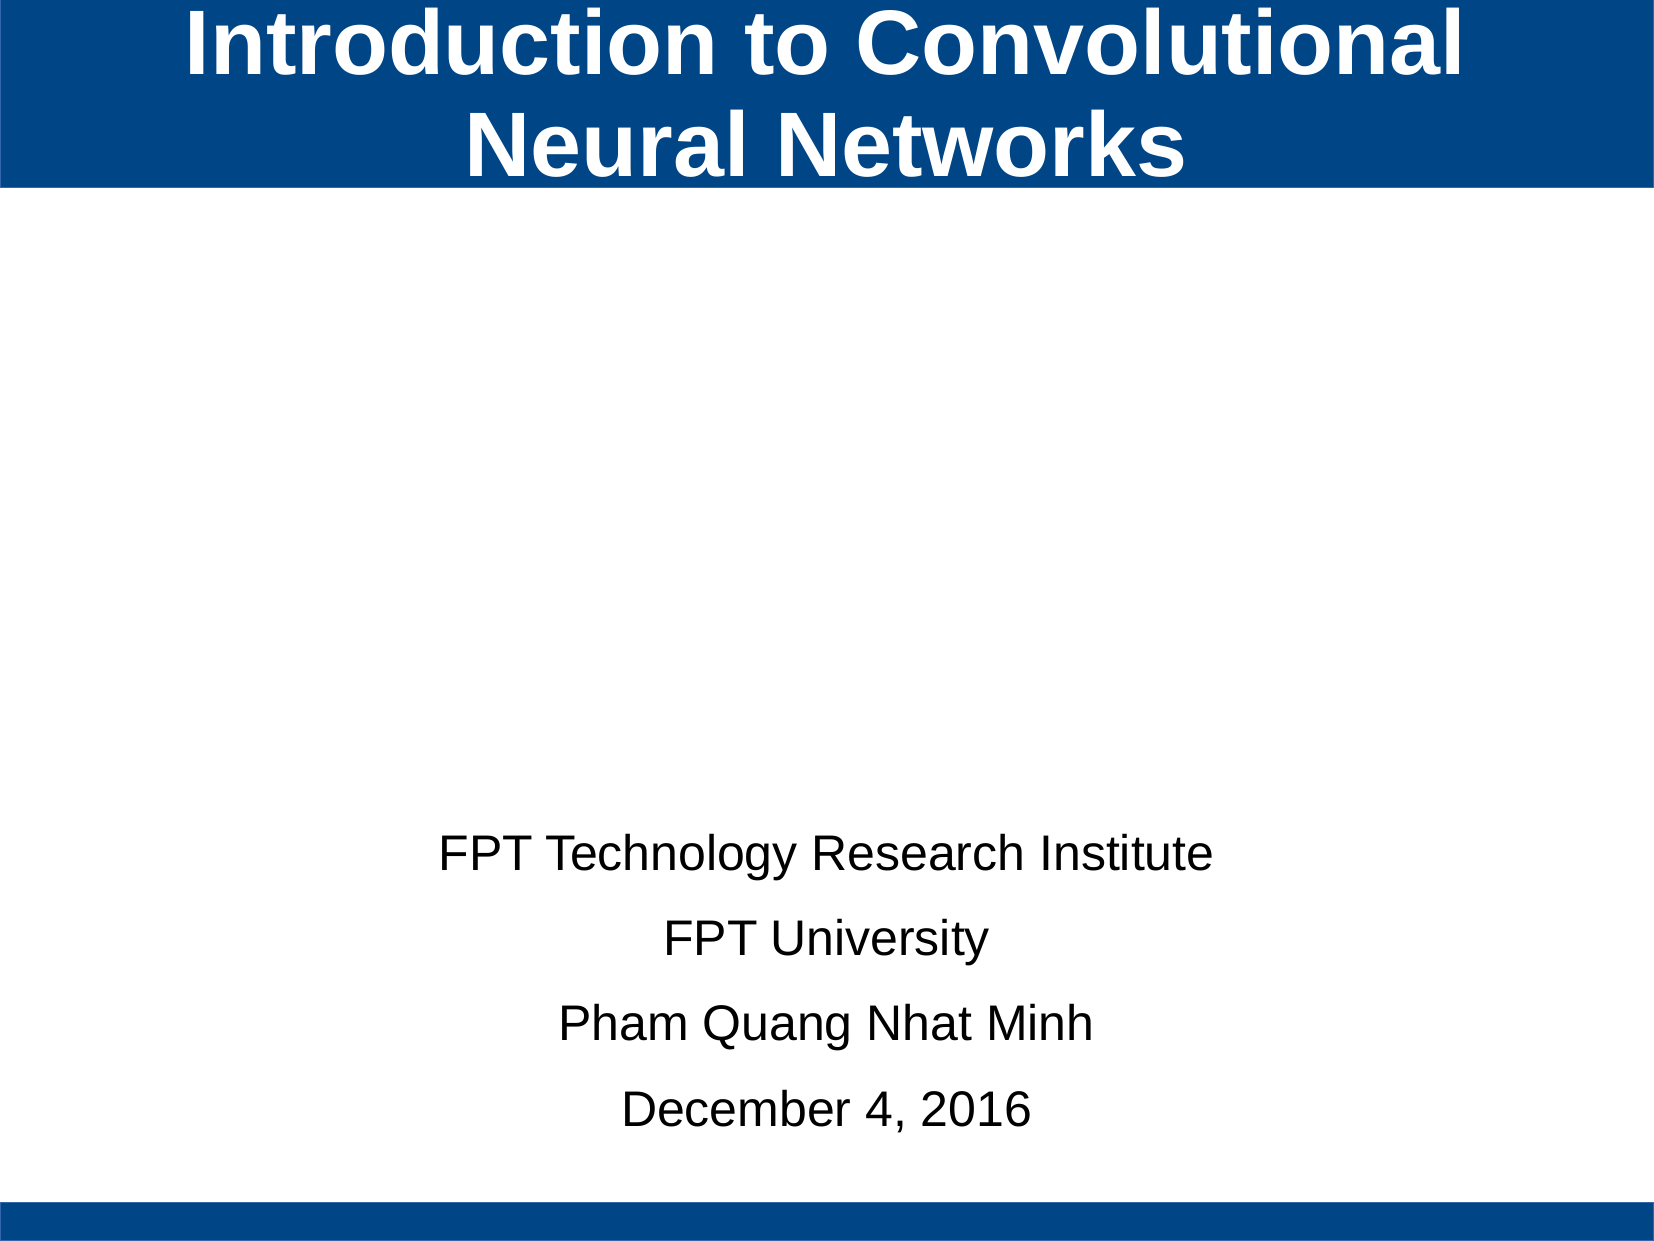

# Introduction to Convolutional Neural Networks
FPT Technology Research Institute
FPT University
Pham Quang Nhat Minh
December 4, 2016